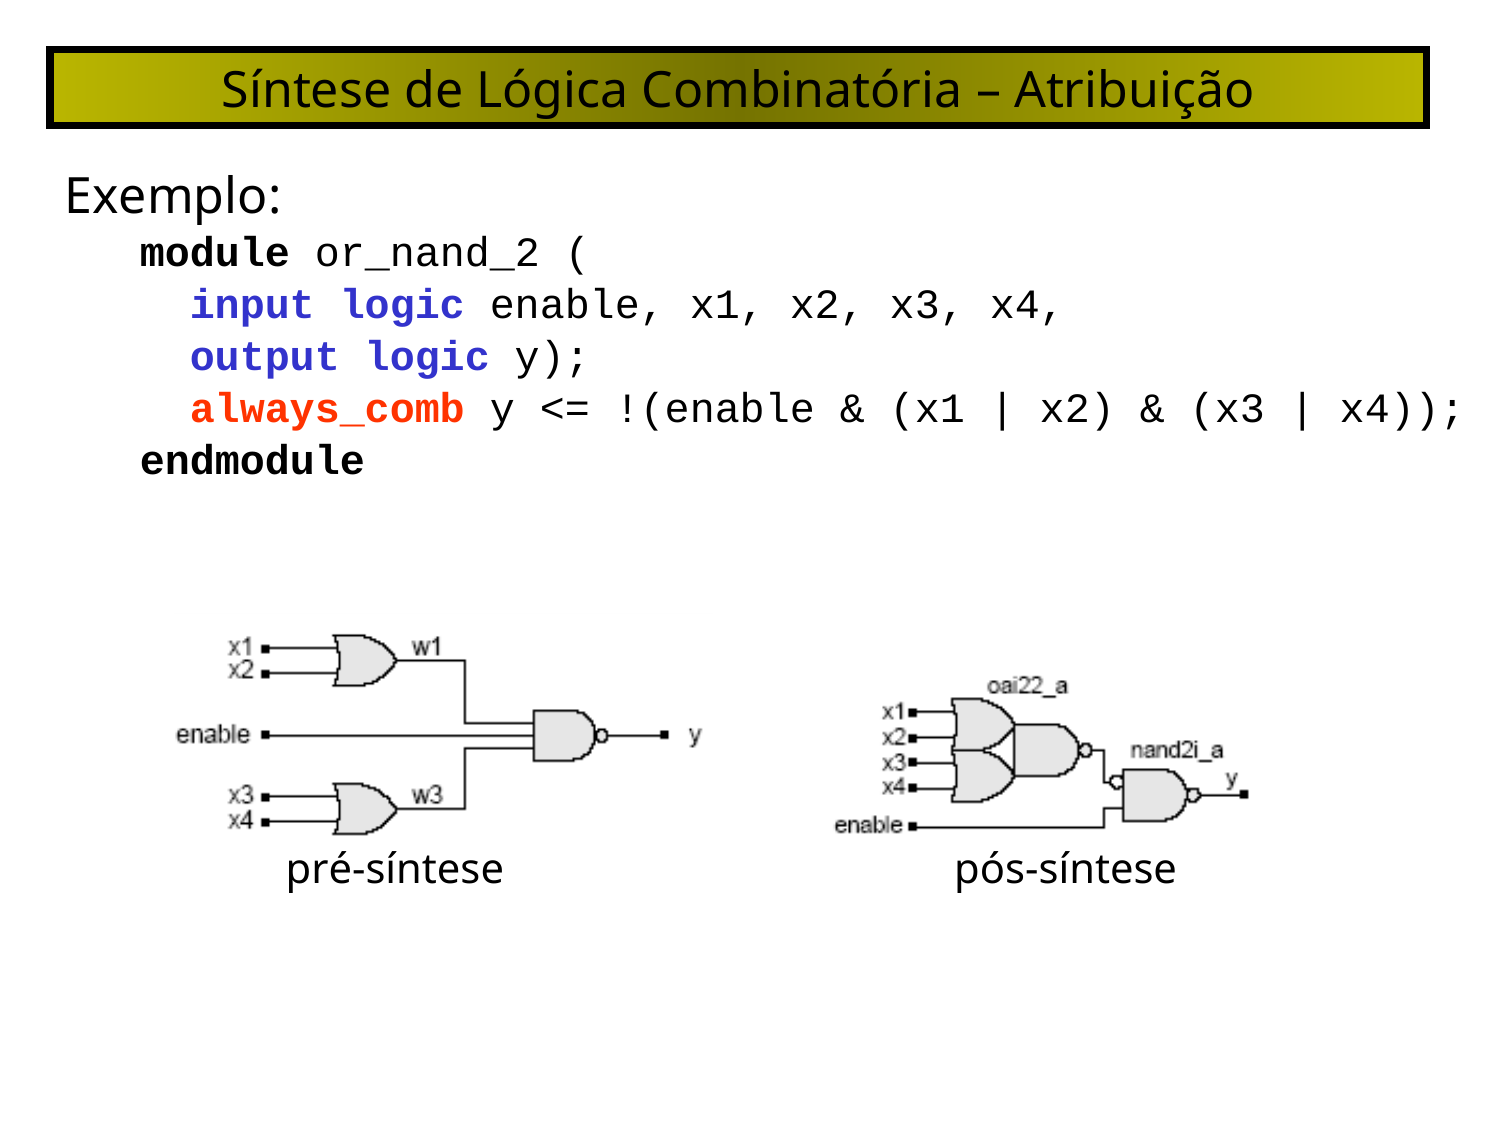

# Síntese de Lógica Combinatória – Atribuição
Exemplo:
module or_nand_2 (
 input logic enable, x1, x2, x3, x4,
 output logic y);
 always_comb y <= !(enable & (x1 | x2) & (x3 | x4));
endmodule
pré-síntese
pós-síntese